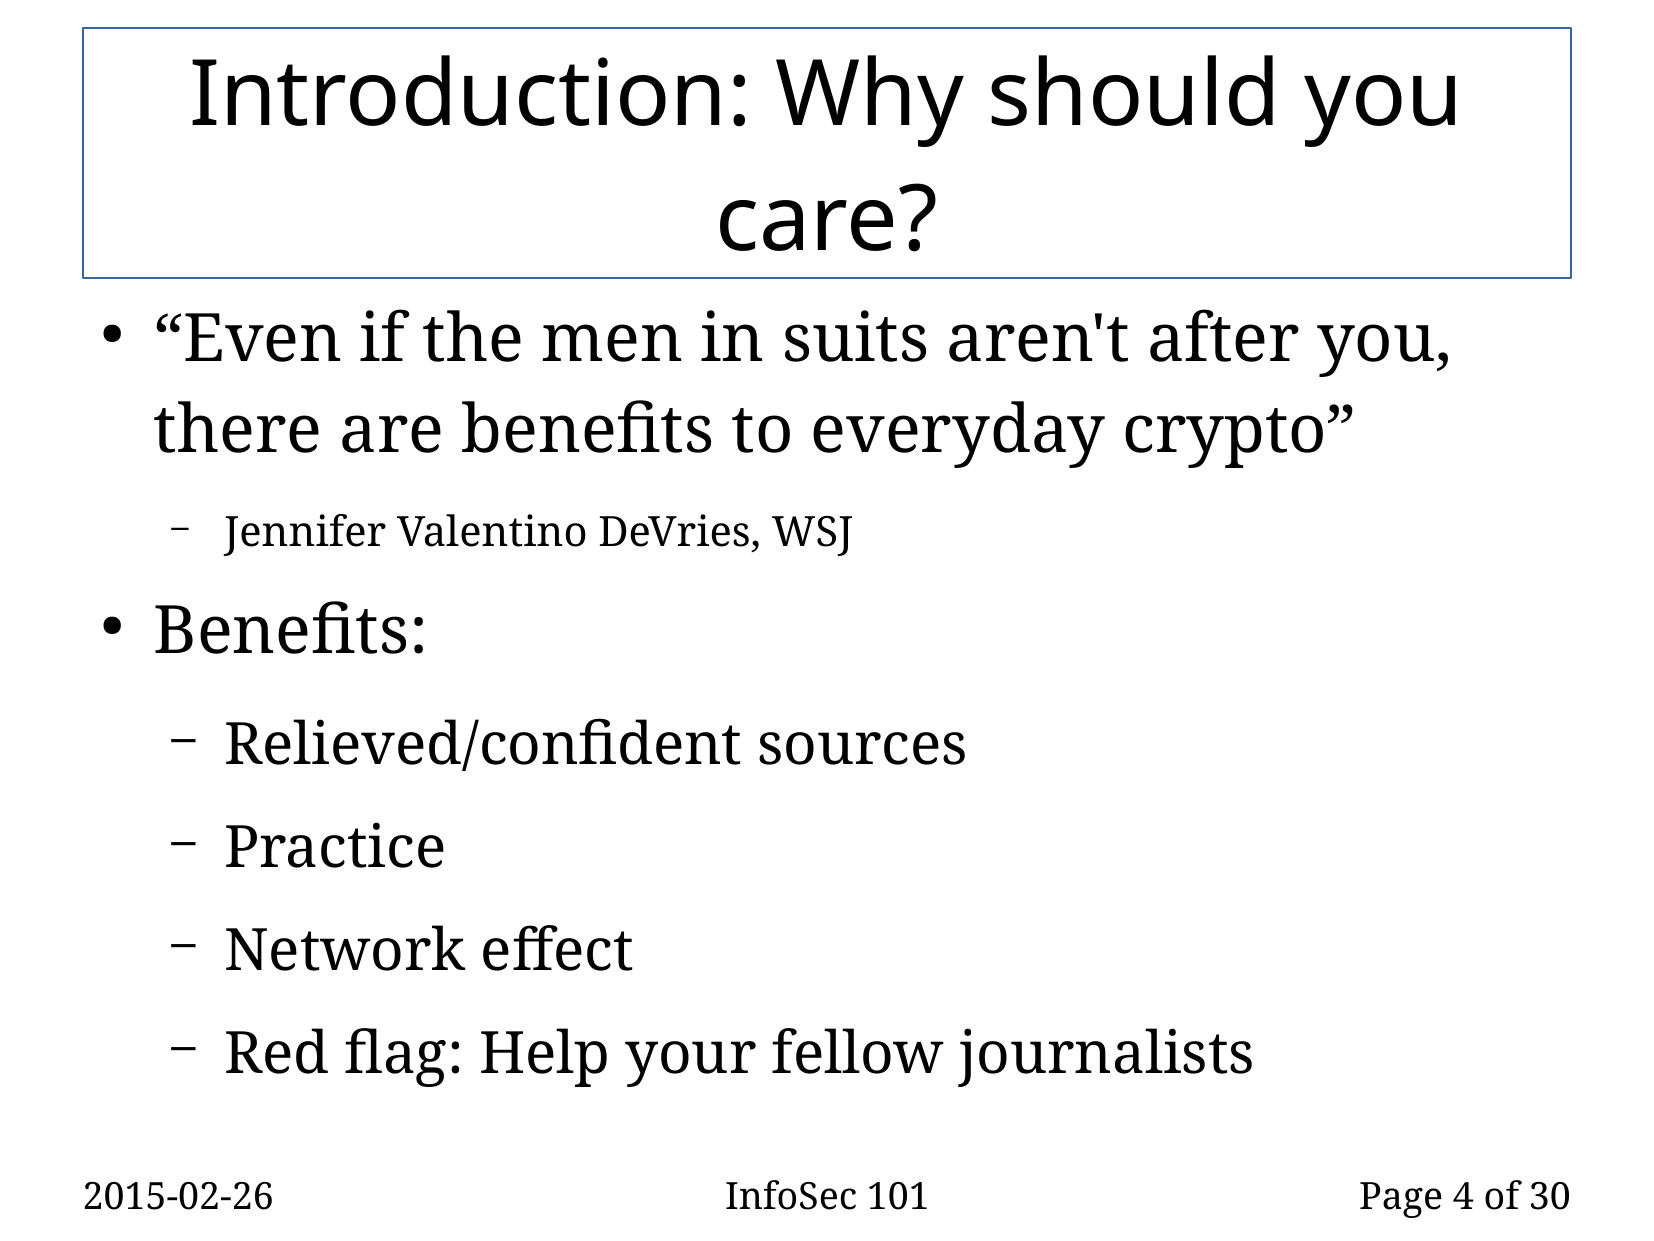

# Introduction: Why should you care?
“Even if the men in suits aren't after you, there are benefits to everyday crypto”
Jennifer Valentino DeVries, WSJ
Benefits:
Relieved/confident sources
Practice
Network effect
Red flag: Help your fellow journalists
2015-02-26
InfoSec 101
4